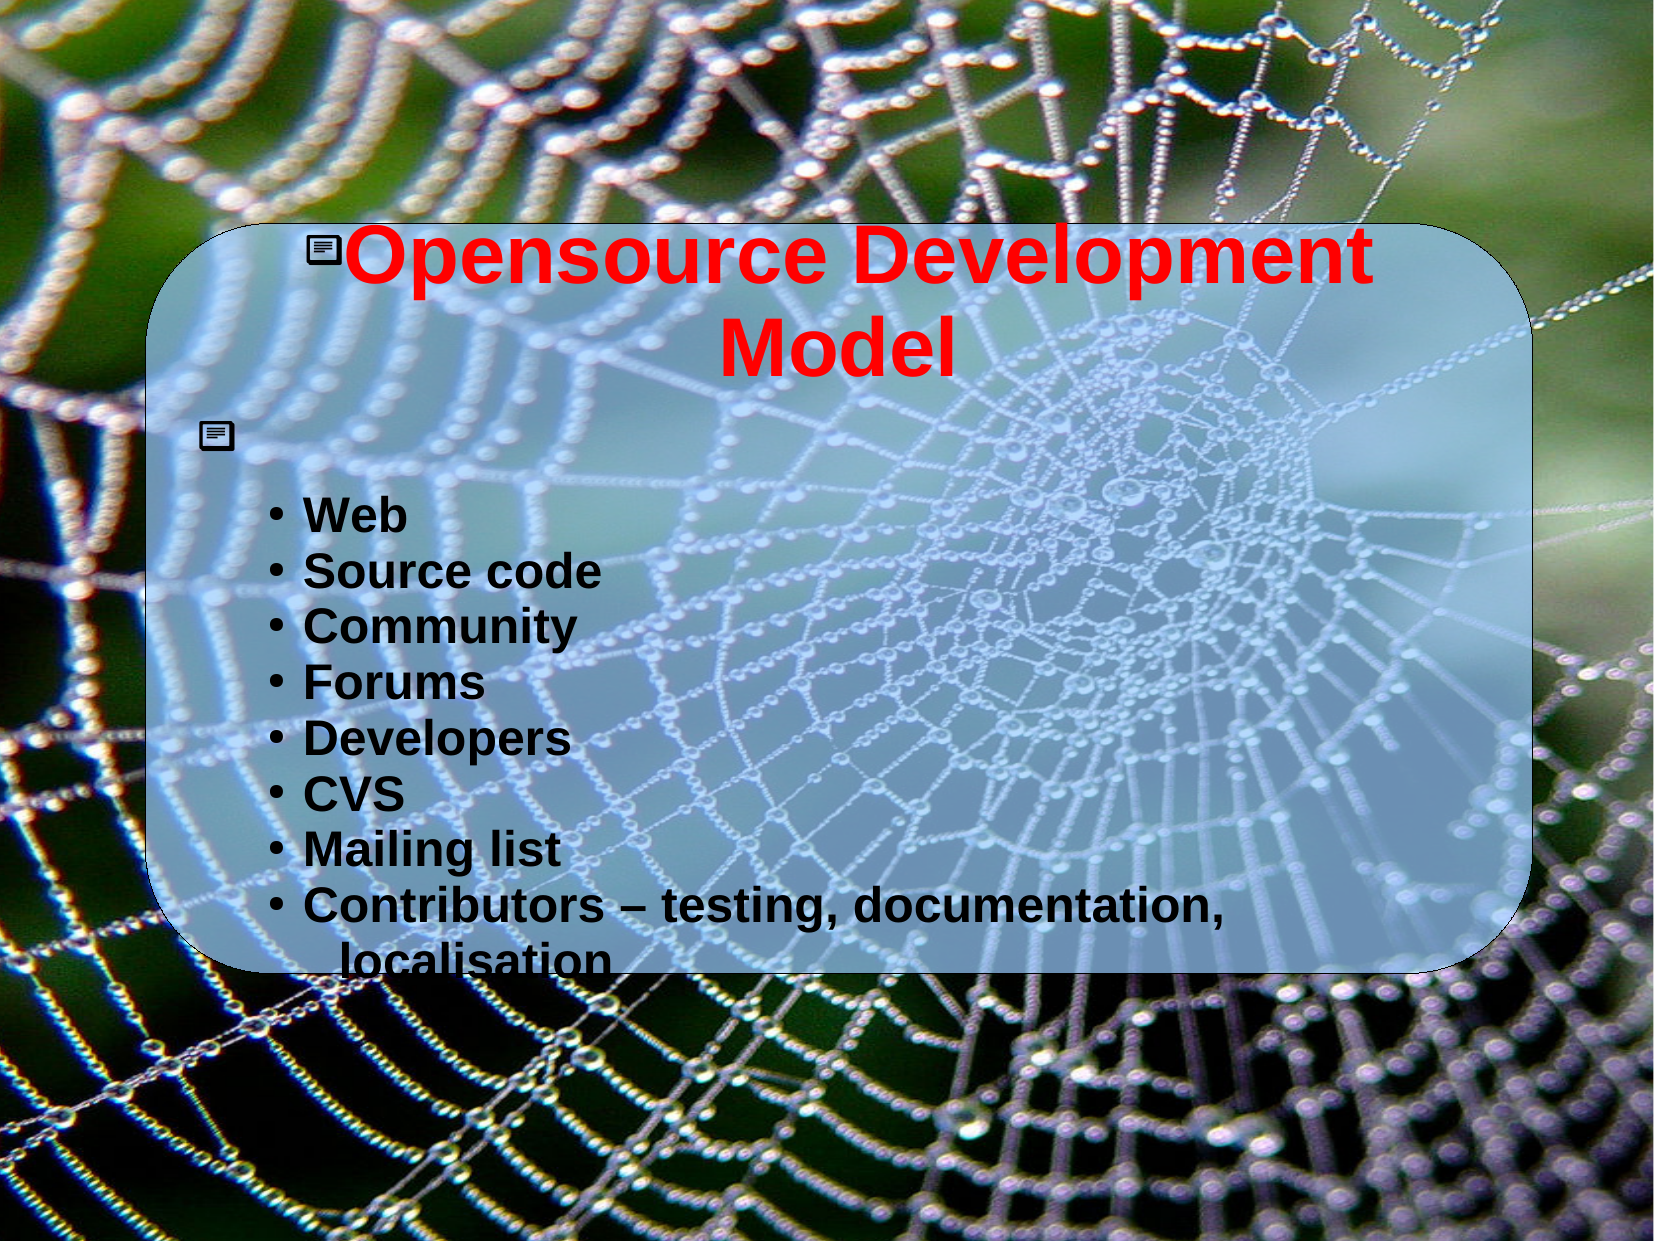

Opensource Development Model
Web
Source code
Community
Forums
Developers
CVS
Mailing list
Contributors – testing, documentation, localisation